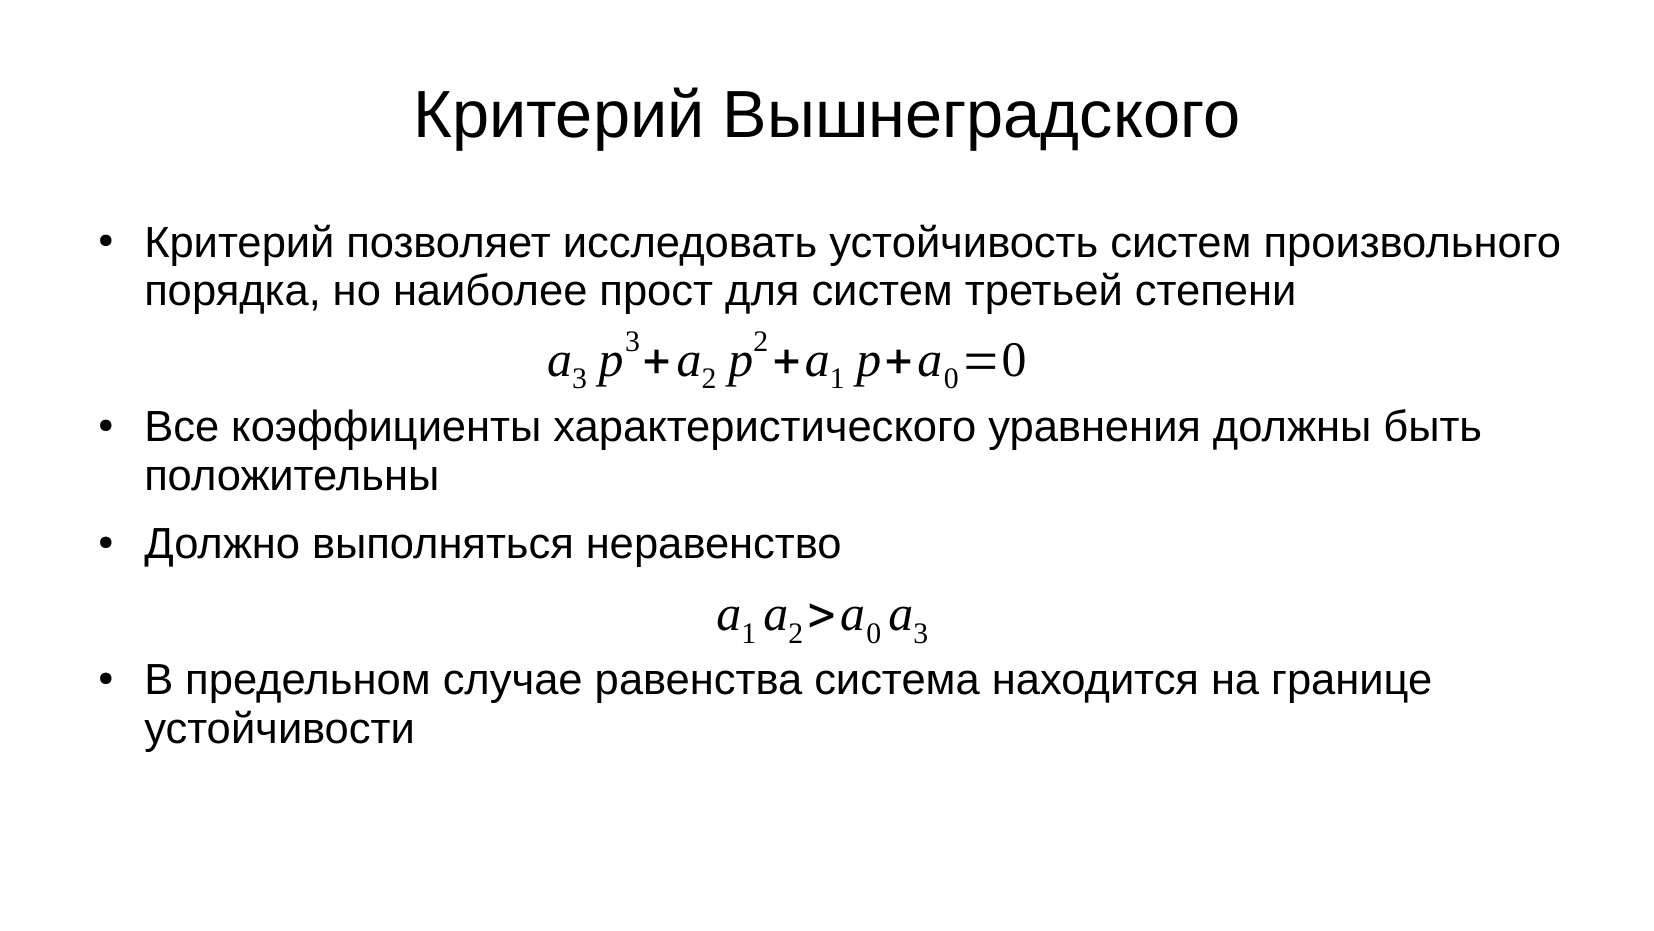

# Критерий Вышнеградского
Критерий позволяет исследовать устойчивость систем произвольного порядка, но наиболее прост для систем третьей степени
Все коэффициенты характеристического уравнения должны быть положительны
Должно выполняться неравенство
В предельном случае равенства система находится на границе устойчивости